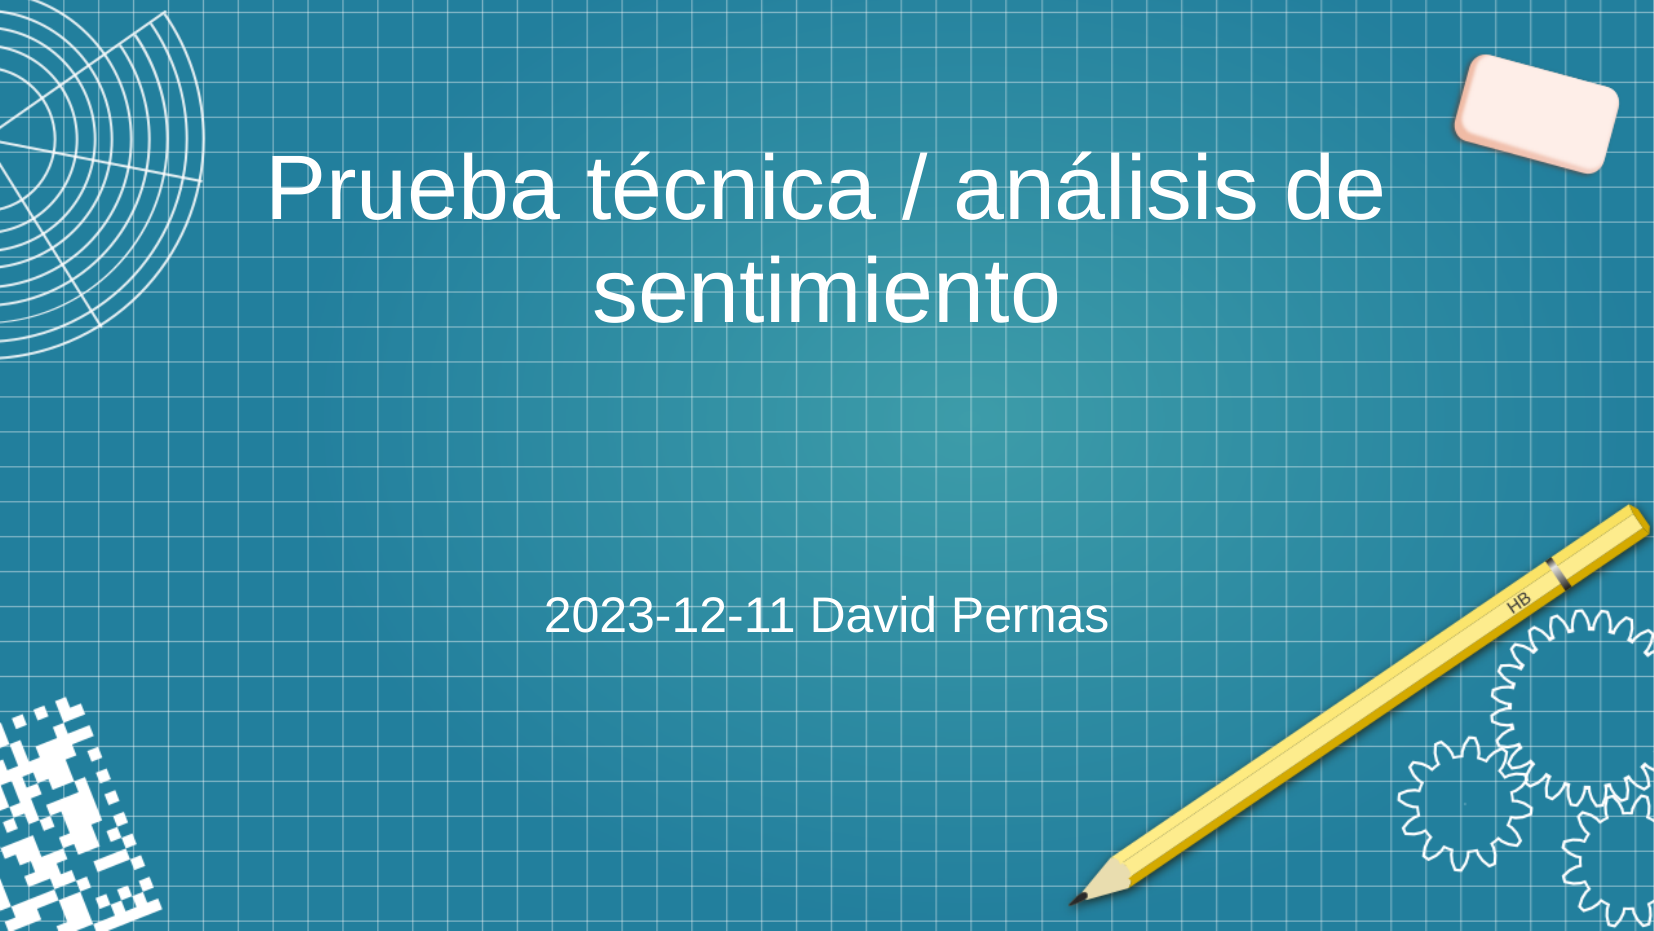

# Prueba técnica / análisis de sentimiento
2023-12-11 David Pernas